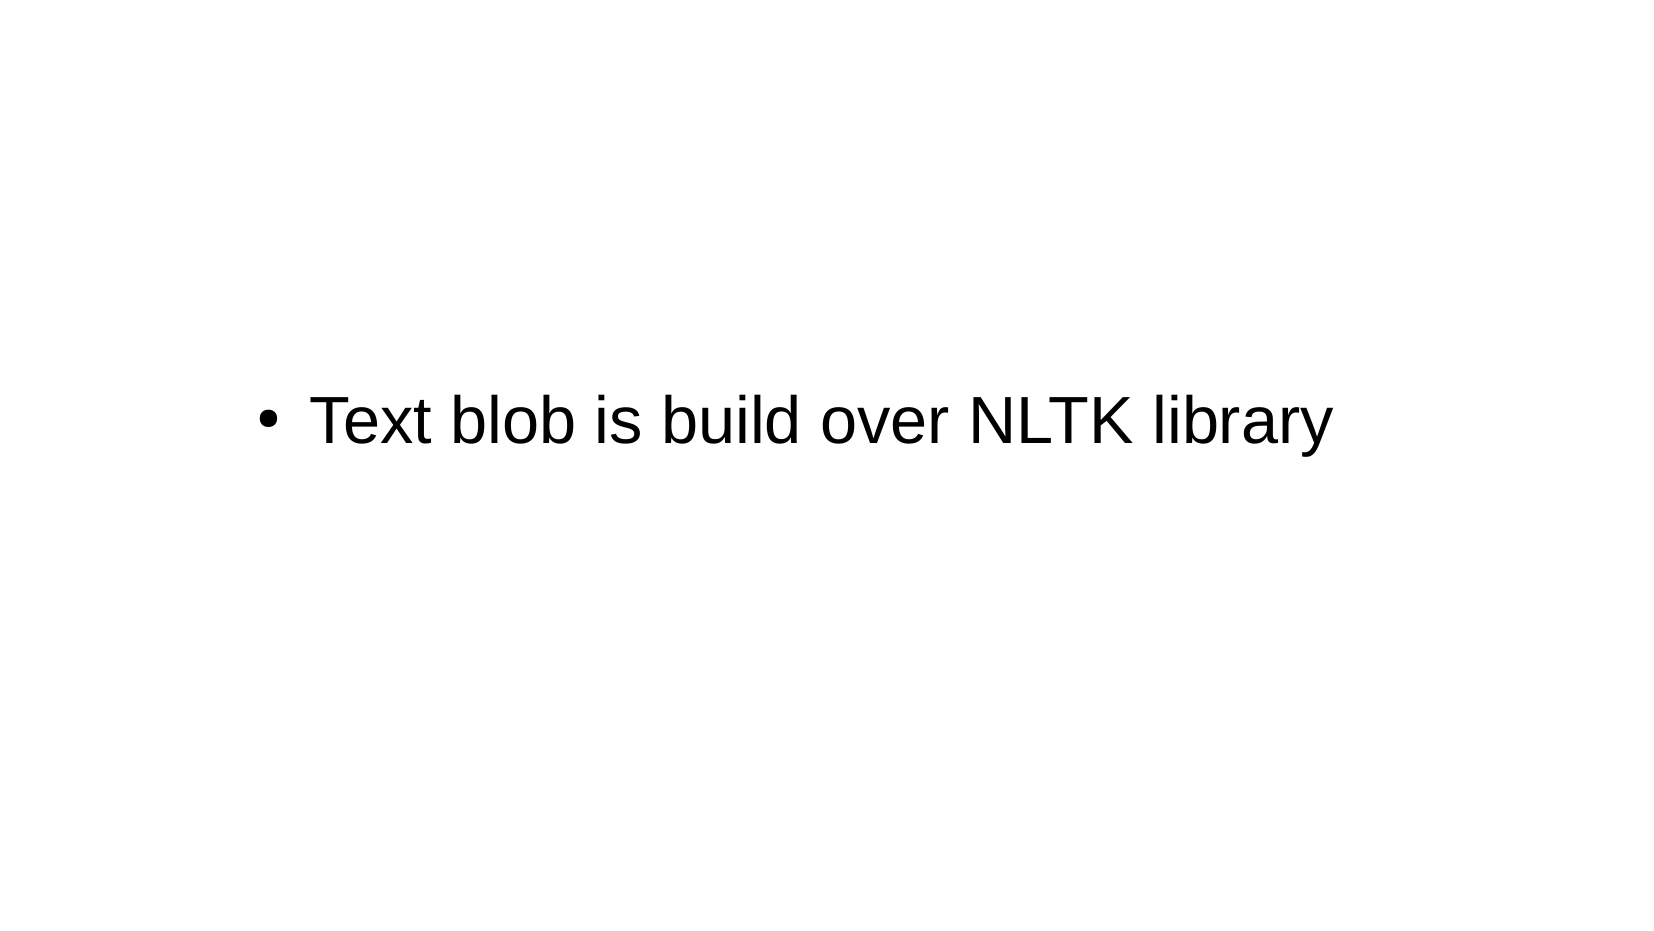

# Text blob is build over NLTK library